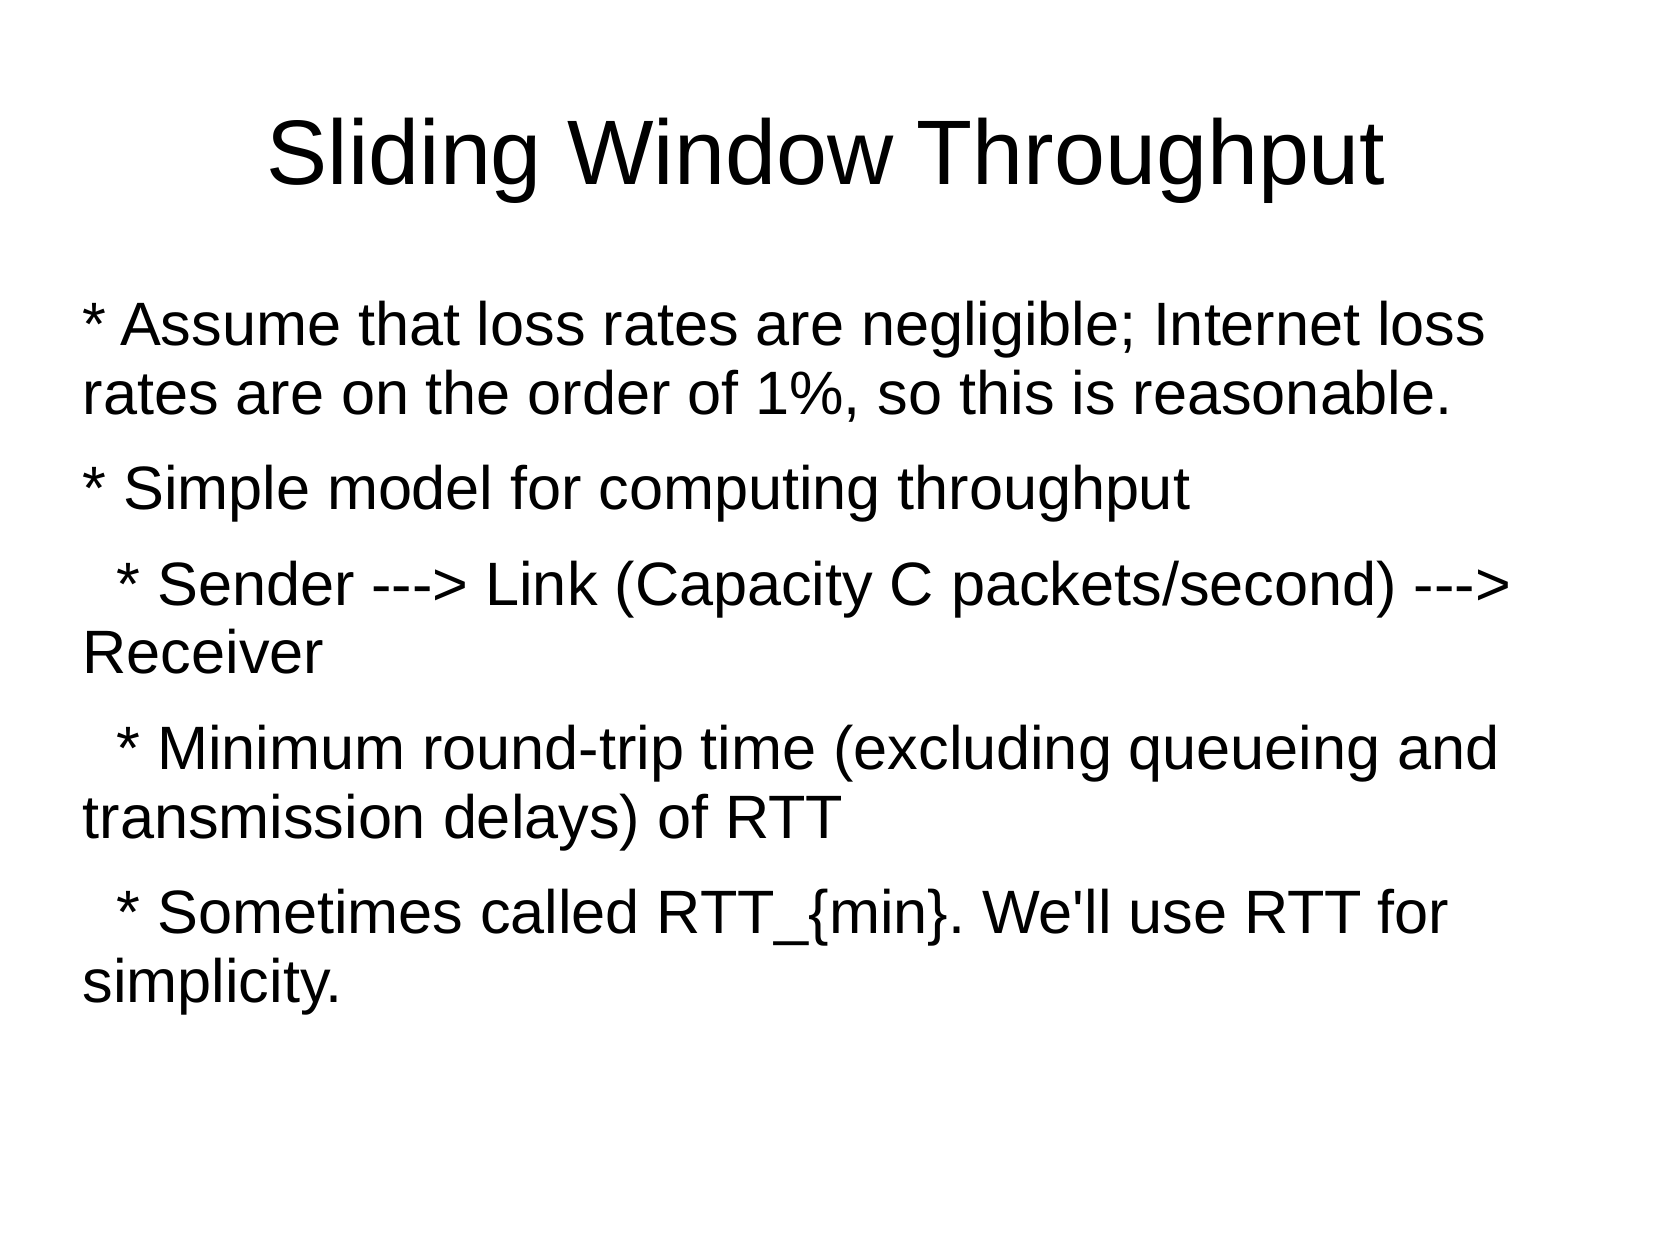

# Sliding Window Throughput
* Assume that loss rates are negligible; Internet loss rates are on the order of 1%, so this is reasonable.
* Simple model for computing throughput
 * Sender ---> Link (Capacity C packets/second) ---> Receiver
 * Minimum round-trip time (excluding queueing and transmission delays) of RTT
 * Sometimes called RTT_{min}. We'll use RTT for simplicity.